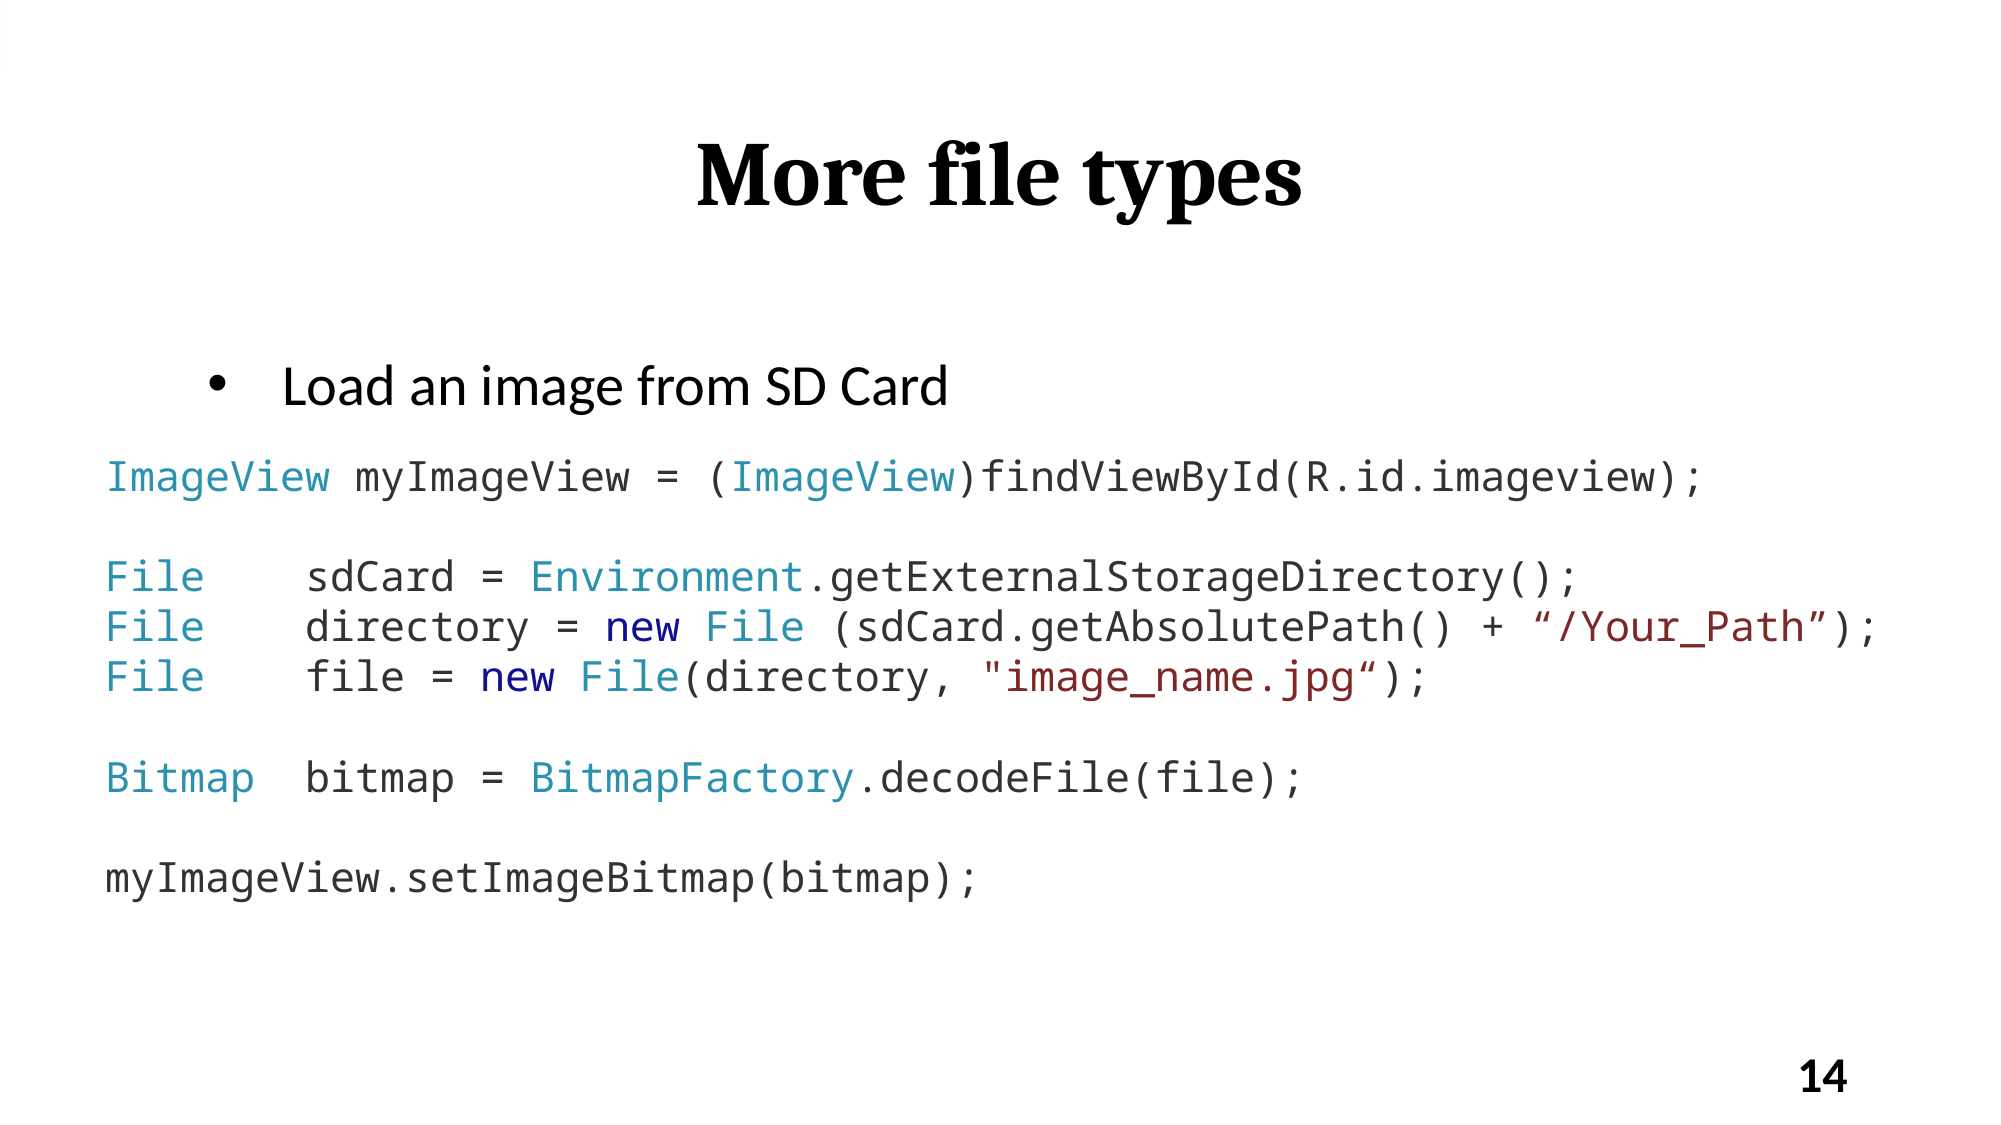

# More file types
Load an image from SD Card
ImageView myImageView = (ImageView)findViewById(R.id.imageview);
File sdCard = Environment.getExternalStorageDirectory();
File directory = new File (sdCard.getAbsolutePath() + “/Your_Path”);
File file = new File(directory, "image_name.jpg“);
Bitmap bitmap = BitmapFactory.decodeFile(file);
myImageView.setImageBitmap(bitmap);